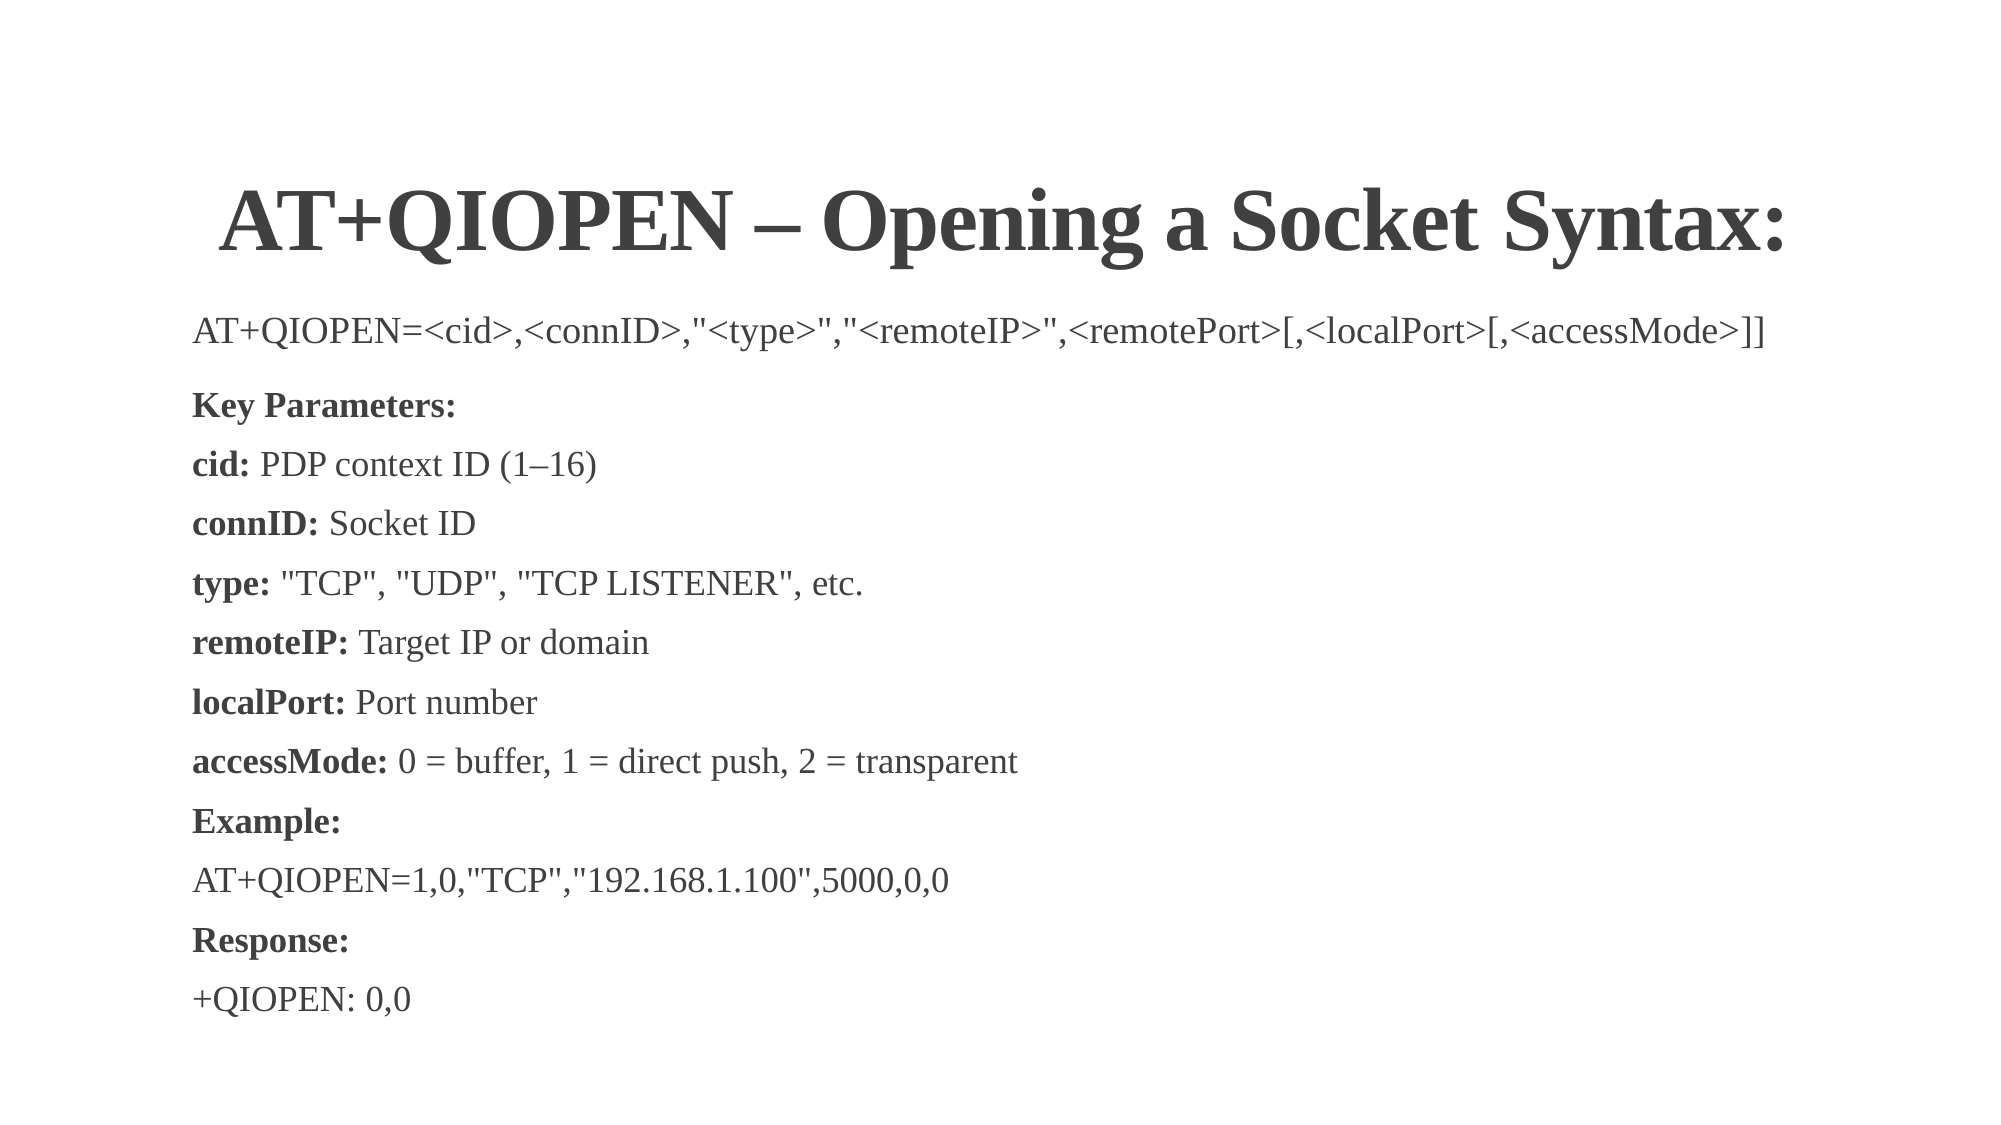

# AT+QIOPEN – Opening a Socket Syntax:
AT+QIOPEN=<cid>,<connID>,"<type>","<remoteIP>",<remotePort>[,<localPort>[,<accessMode>]]
Key Parameters:
cid: PDP context ID (1–16)
connID: Socket ID
type: "TCP", "UDP", "TCP LISTENER", etc.
remoteIP: Target IP or domain
localPort: Port number
accessMode: 0 = buffer, 1 = direct push, 2 = transparent
Example:
AT+QIOPEN=1,0,"TCP","192.168.1.100",5000,0,0
Response:
+QIOPEN: 0,0